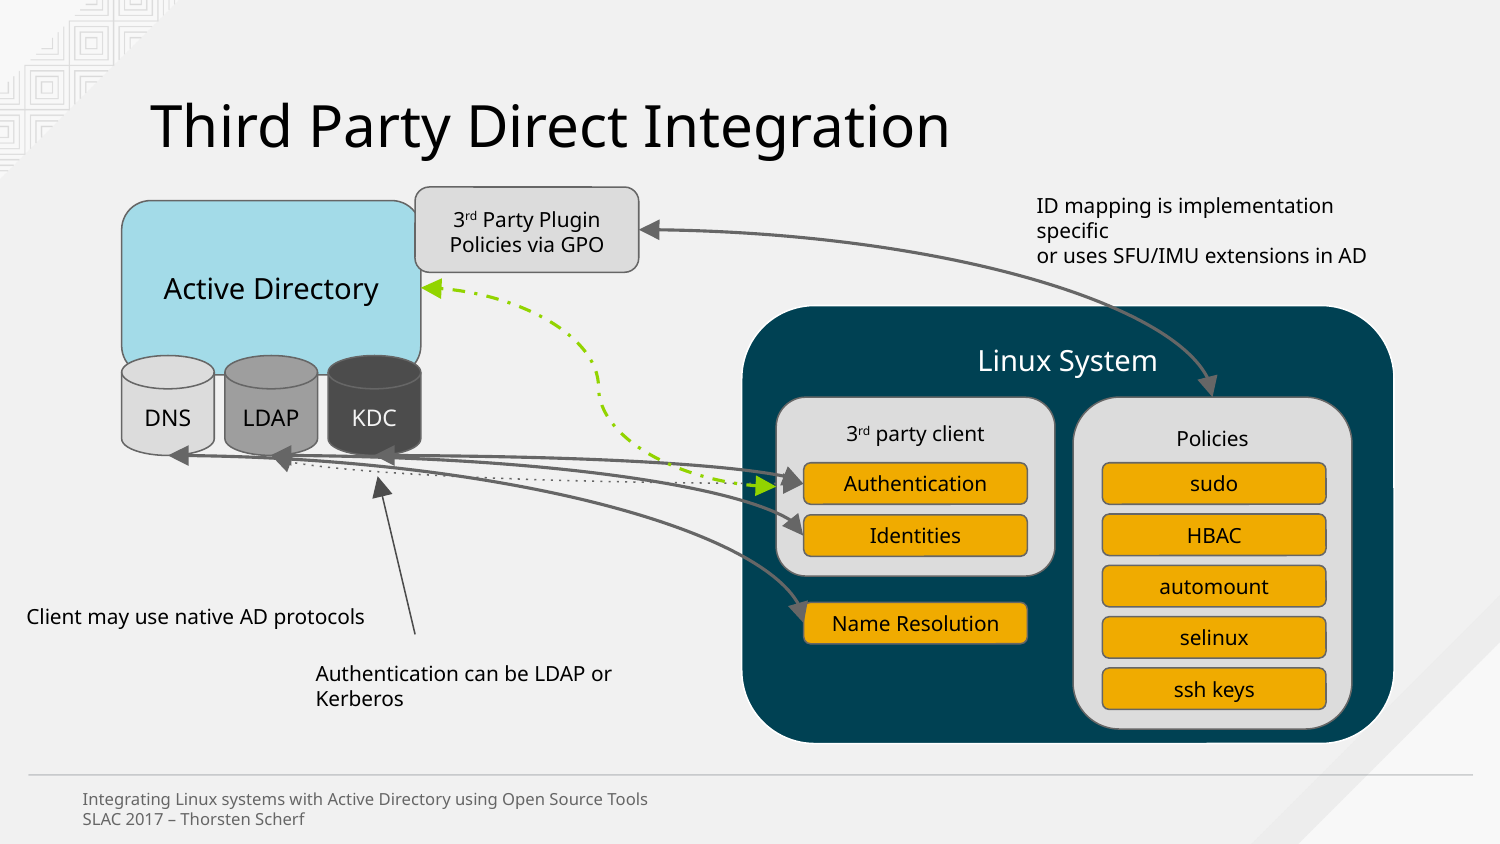

# Third Party Direct Integration
ID mapping is implementation specific
or uses SFU/IMU extensions in AD
3rd Party Plugin
Policies via GPO
Active Directory
Linux System
DNS
LDAP
KDC
3rd party client
Policies
Authentication
sudo
HBAC
Identities
Client may use native AD protocols
automount
Name Resolution
Authentication can be LDAP or Kerberos
selinux
ssh keys